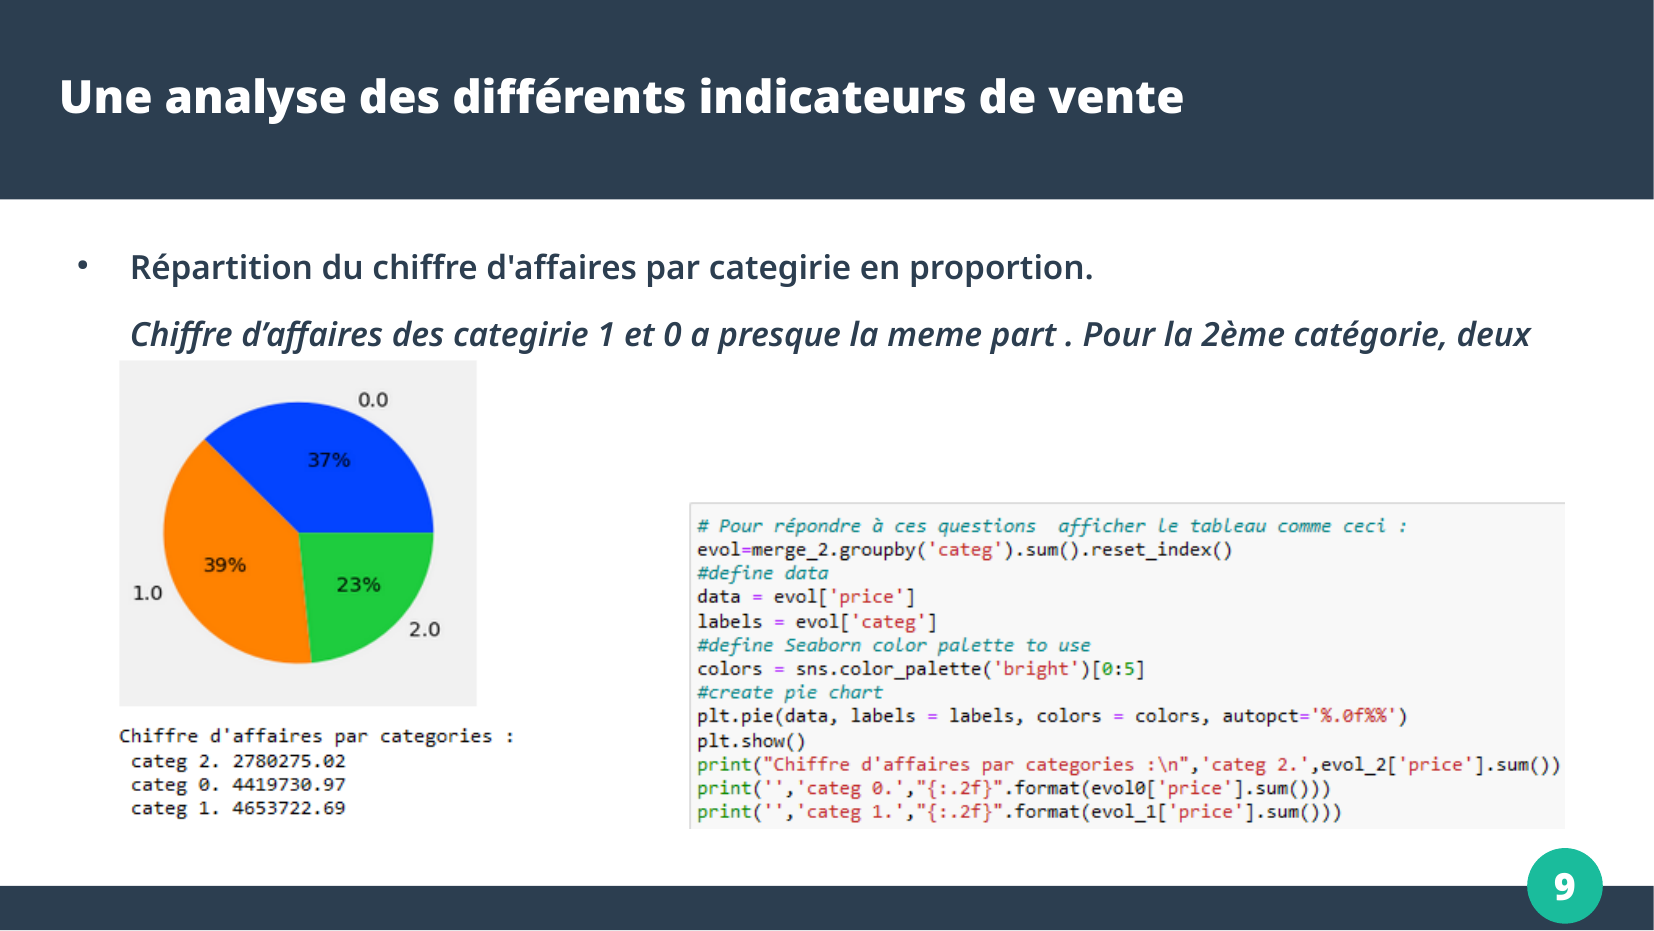

# Une analyse des différents indicateurs de vente
Répartition du chiffre d'affaires par categirie en proportion.
Chiffre d’affaires des categirie 1 et 0 a presque la meme part . Pour la 2ème catégorie, deux fois moins.